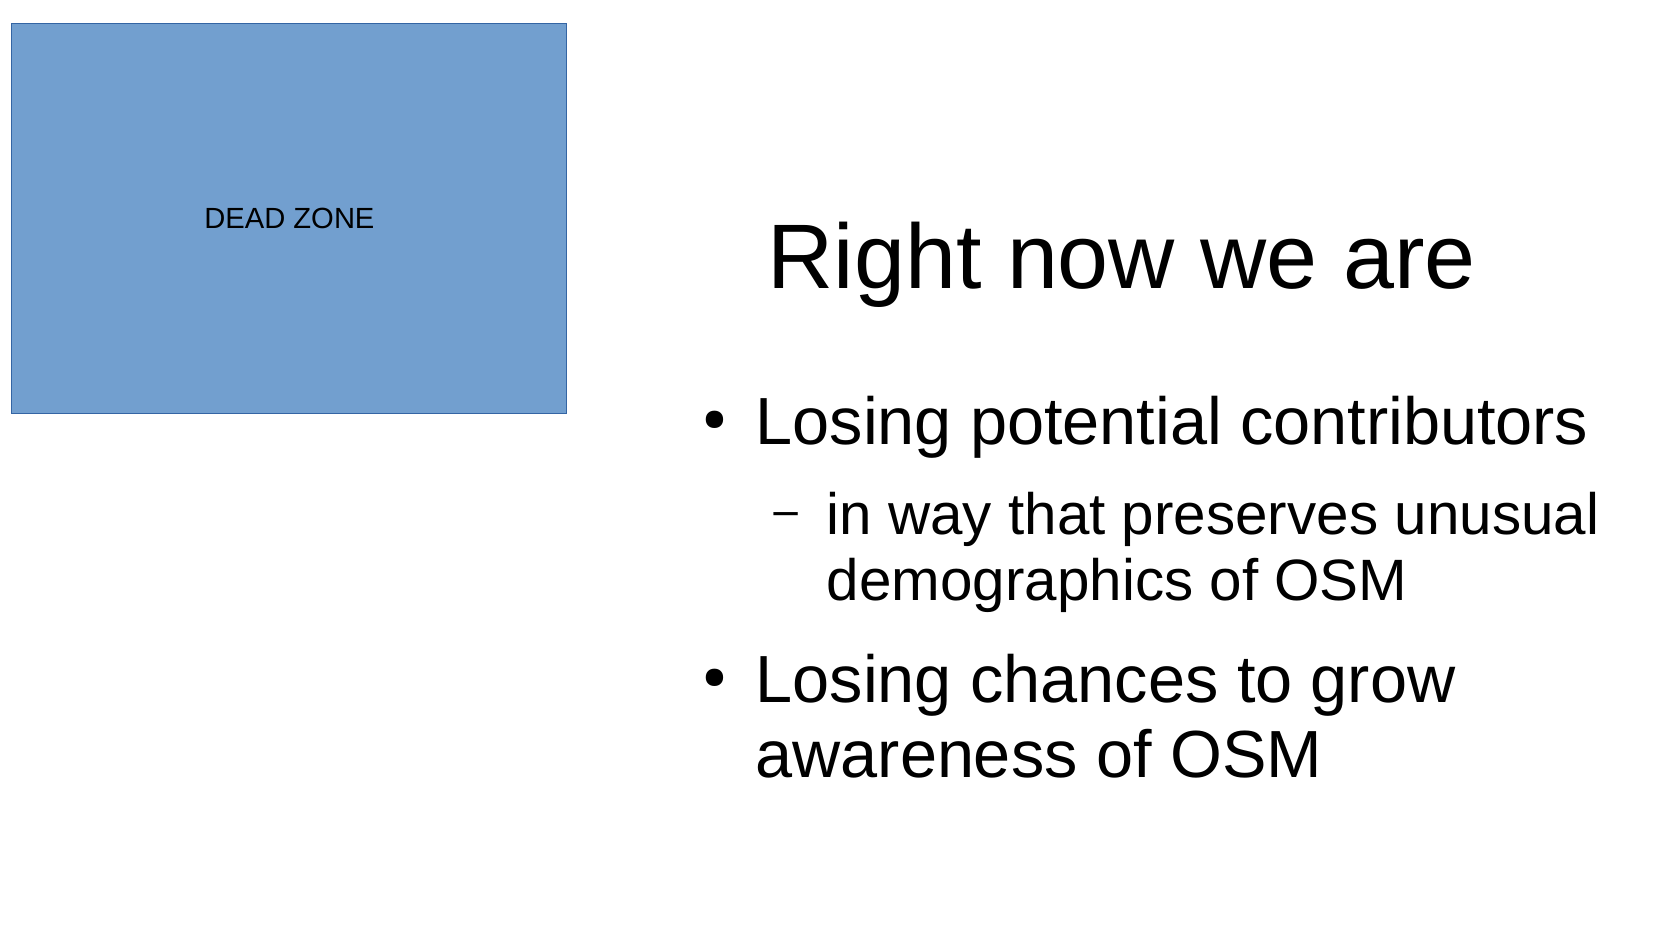

# Right now we are
Losing potential contributors
in way that preserves unusual demographics of OSM
Losing chances to grow awareness of OSM